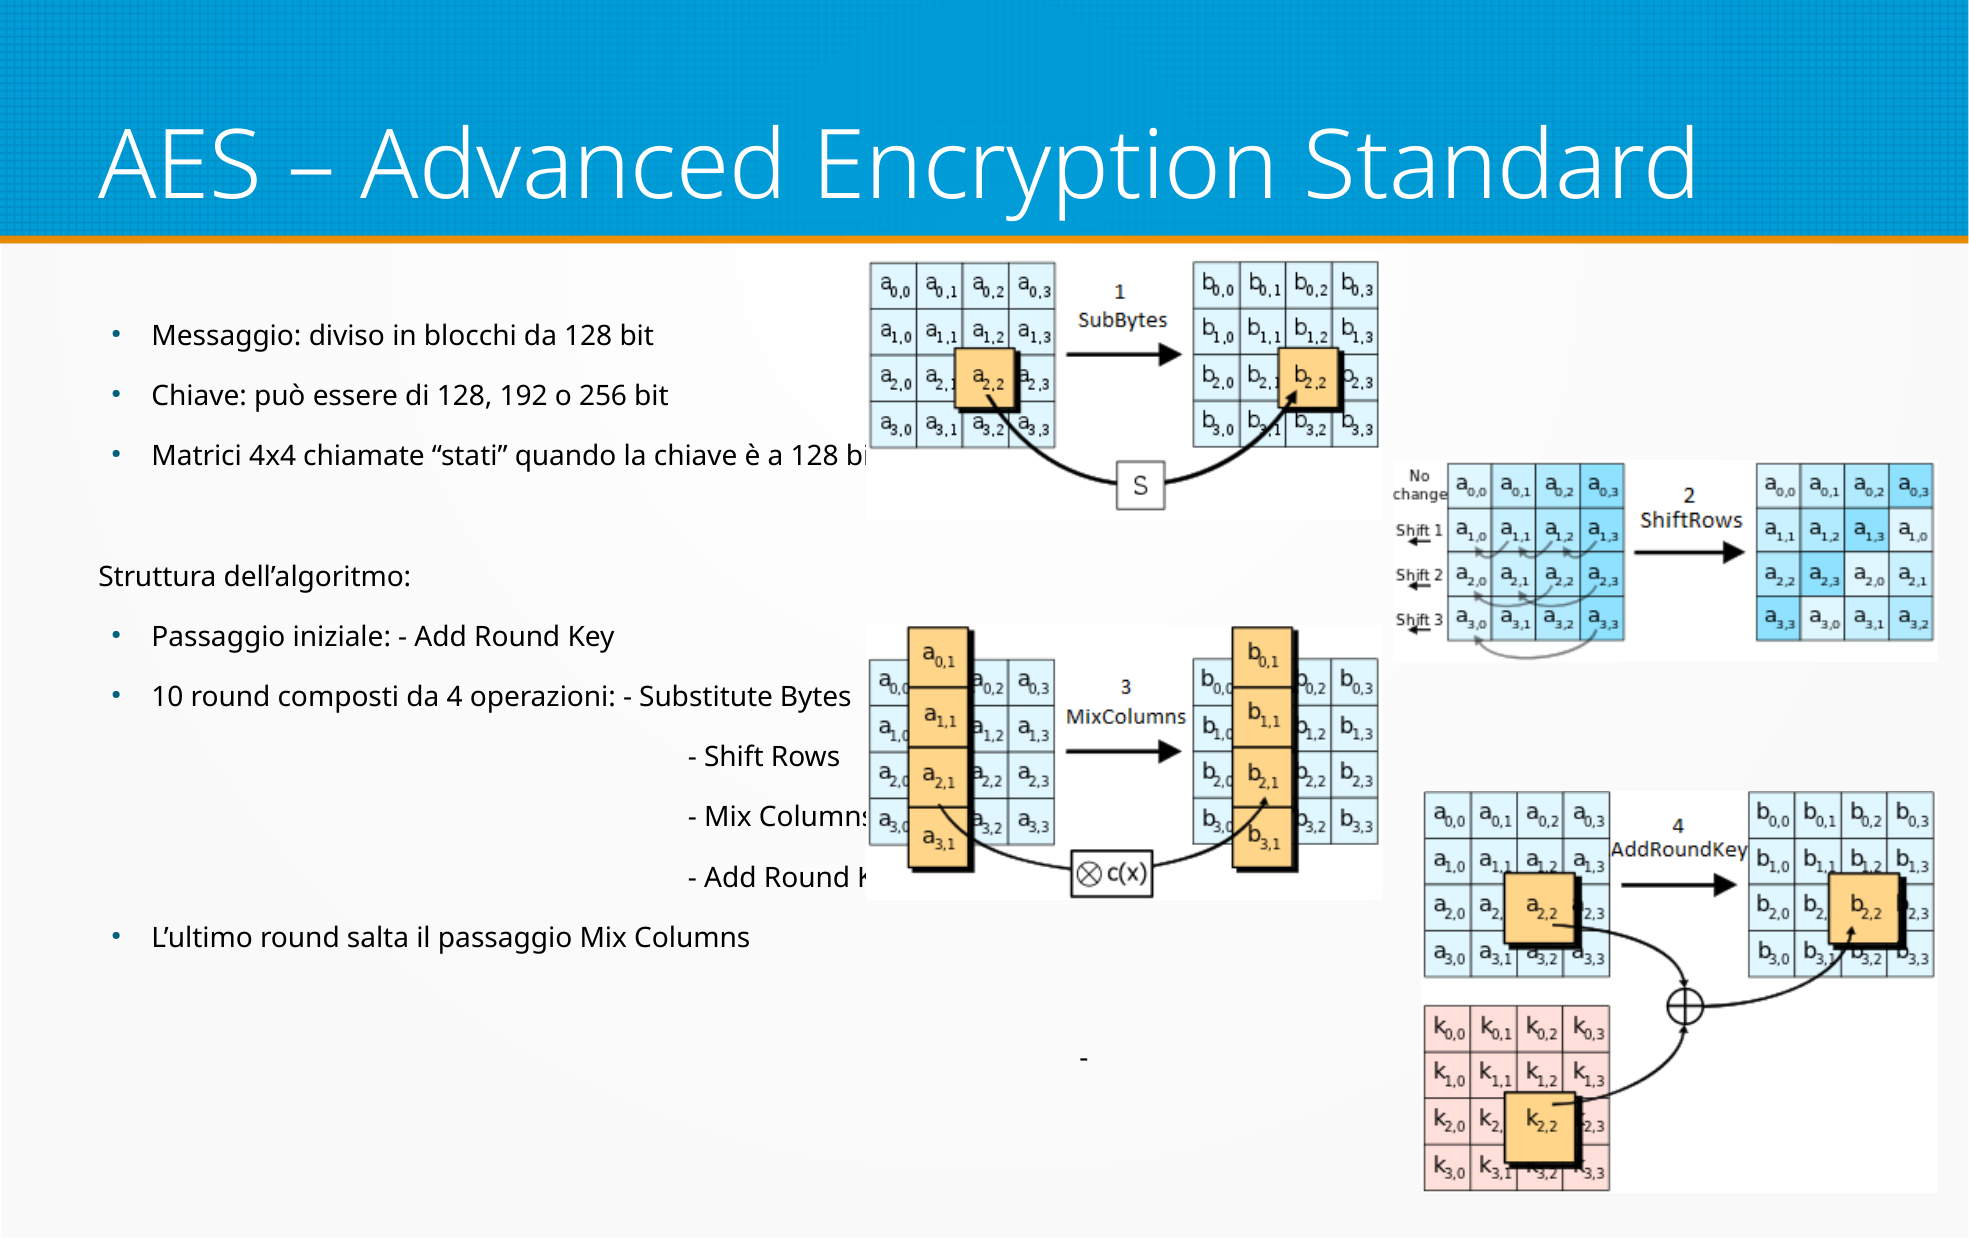

# AES – Advanced Encryption Standard
Messaggio: diviso in blocchi da 128 bit
Chiave: può essere di 128, 192 o 256 bit
Matrici 4x4 chiamate “stati” quando la chiave è a 128 bit.
Struttura dell’algoritmo:
Passaggio iniziale: - Add Round Key
10 round composti da 4 operazioni: - Substitute Bytes
 - Shift Rows
 - Mix Columns
 - Add Round Key
L’ultimo round salta il passaggio Mix Columns
 -